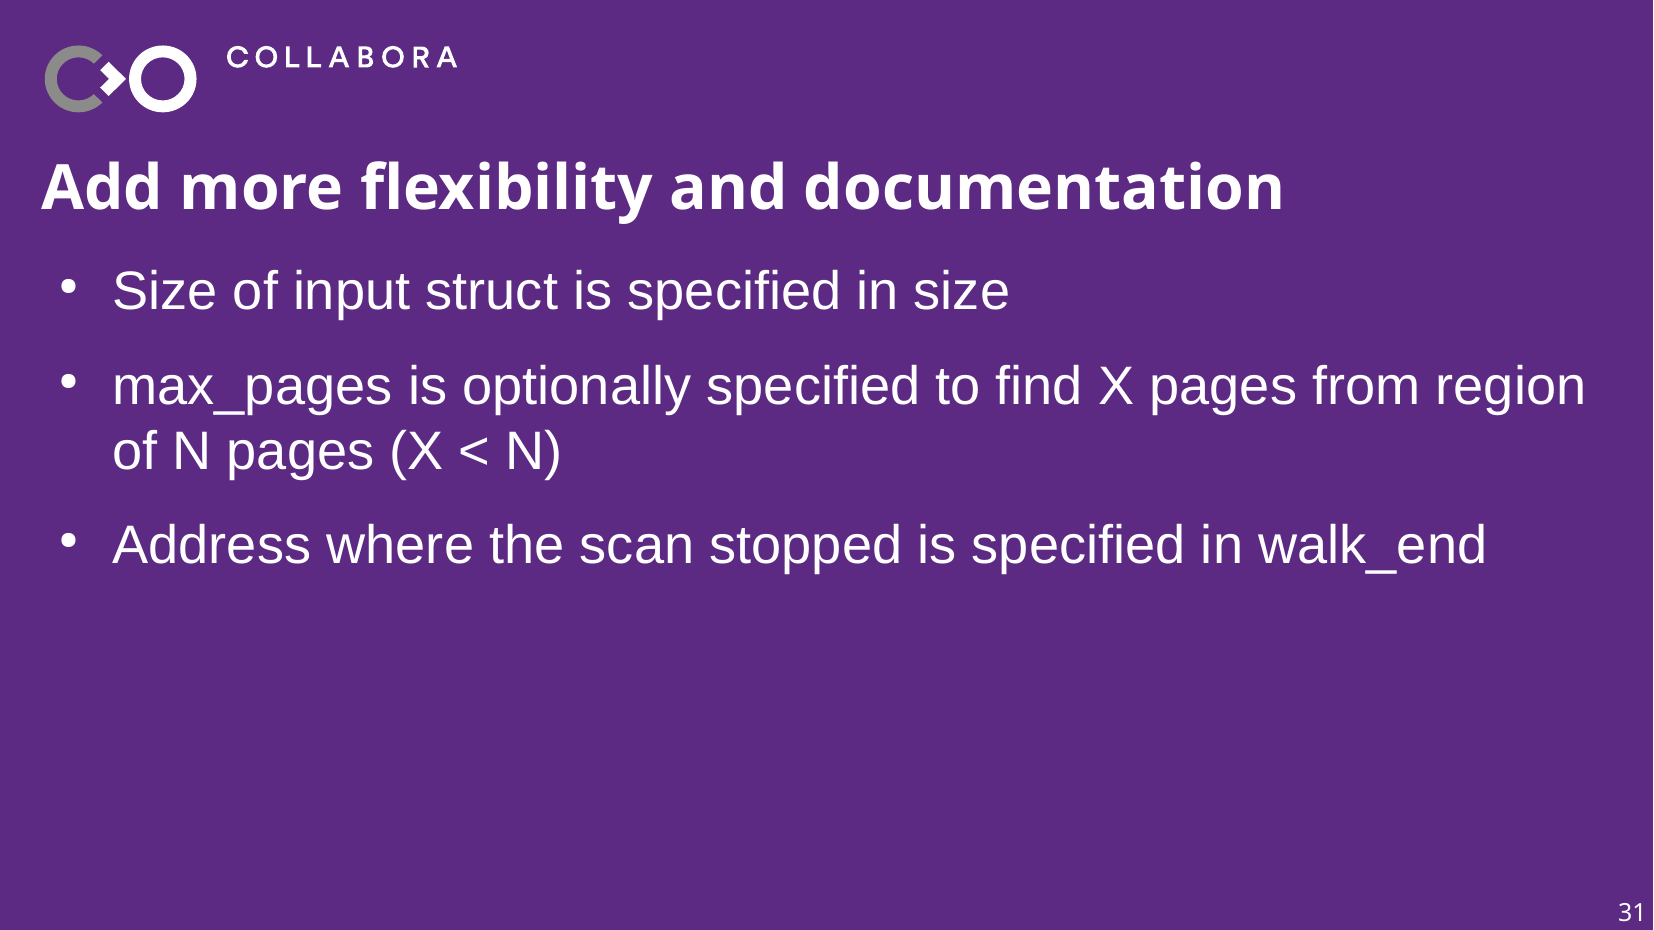

# Add more flexibility and documentation
Size of input struct is specified in size
max_pages is optionally specified to find X pages from region of N pages (X < N)
Address where the scan stopped is specified in walk_end